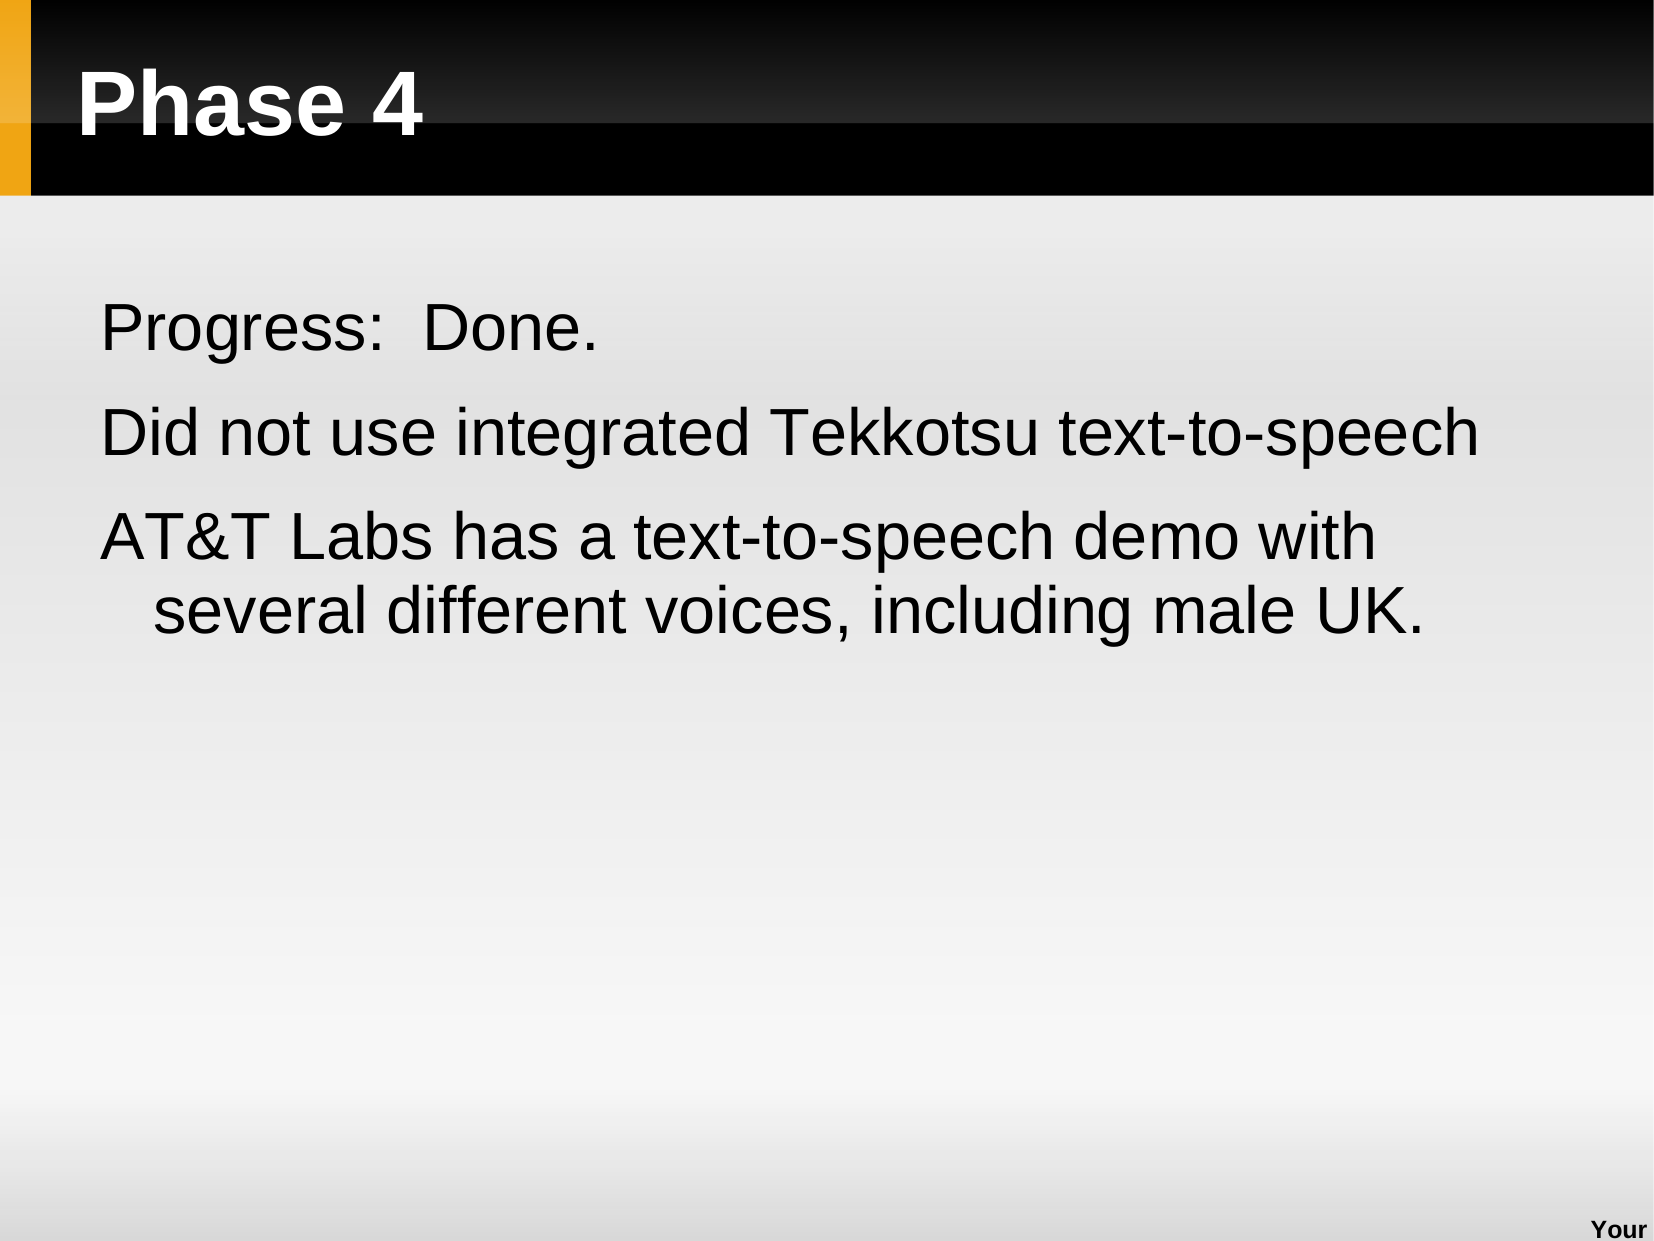

# Phase 4
Progress: Done.
Did not use integrated Tekkotsu text-to-speech
AT&T Labs has a text-to-speech demo with several different voices, including male UK.
Your